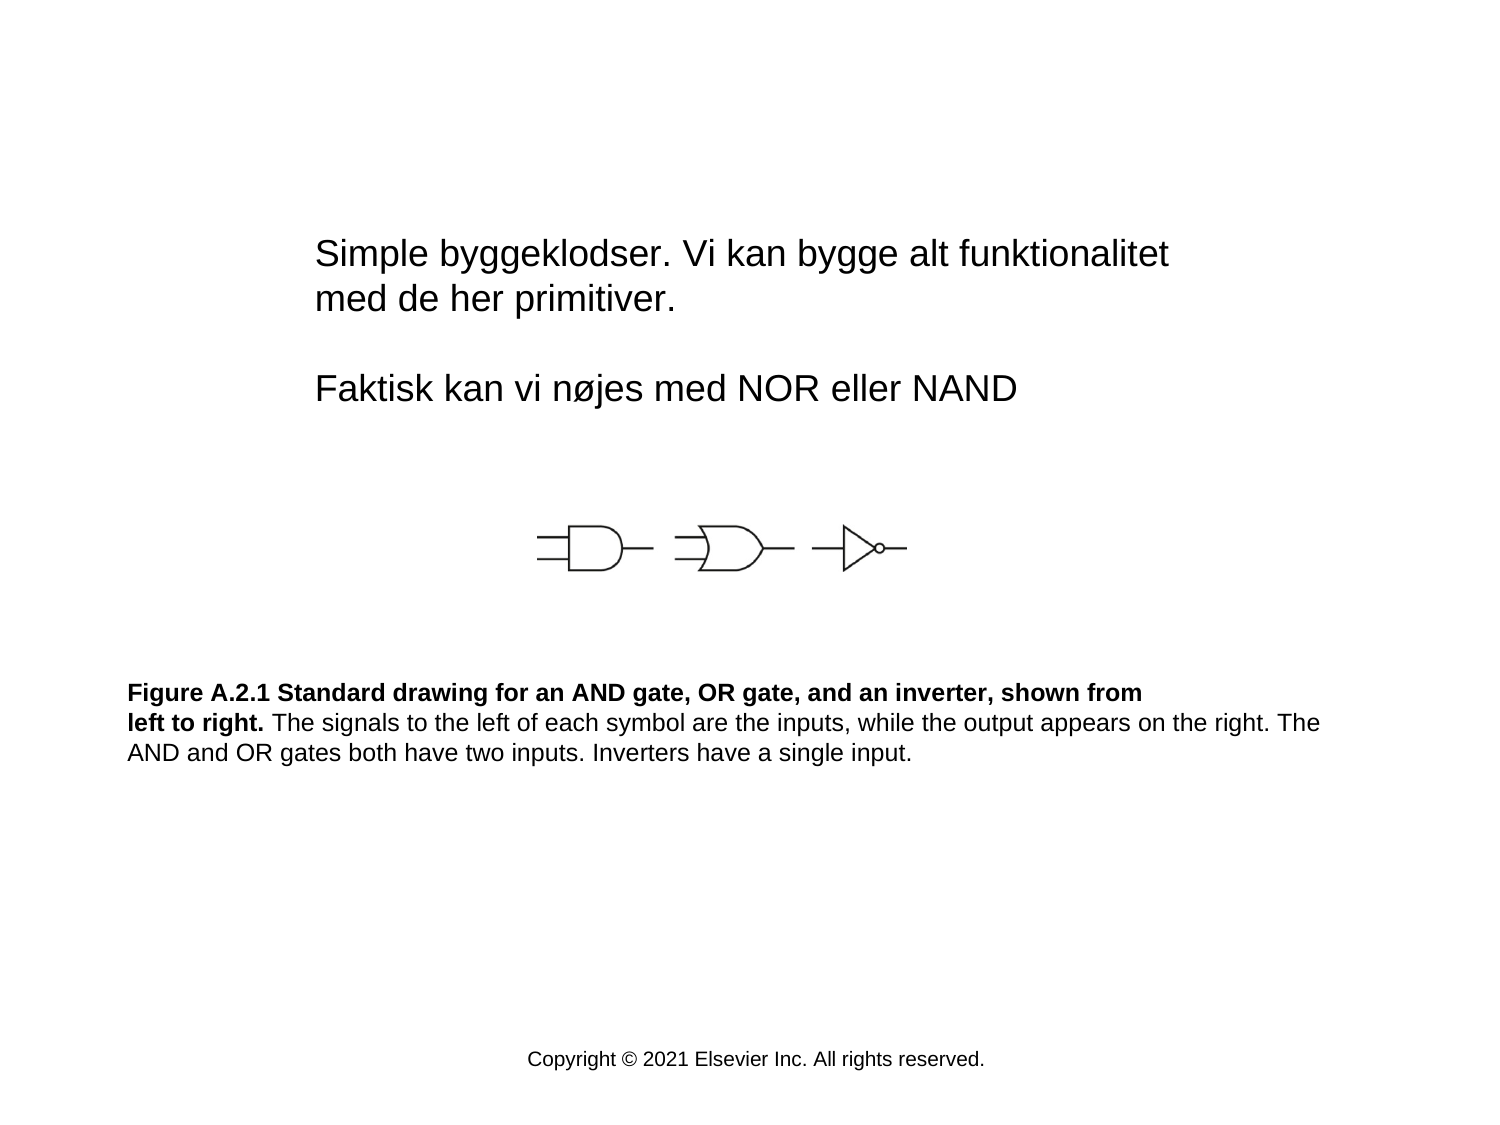

Simple byggeklodser. Vi kan bygge alt funktionalitet
med de her primitiver.
Faktisk kan vi nøjes med NOR eller NAND
Figure A.2.1 Standard drawing for an AND gate, OR gate, and an inverter, shown from
left to right. The signals to the left of each symbol are the inputs, while the output appears on the right. The
AND and OR gates both have two inputs. Inverters have a single input.
Copyright © 2021 Elsevier Inc. All rights reserved.